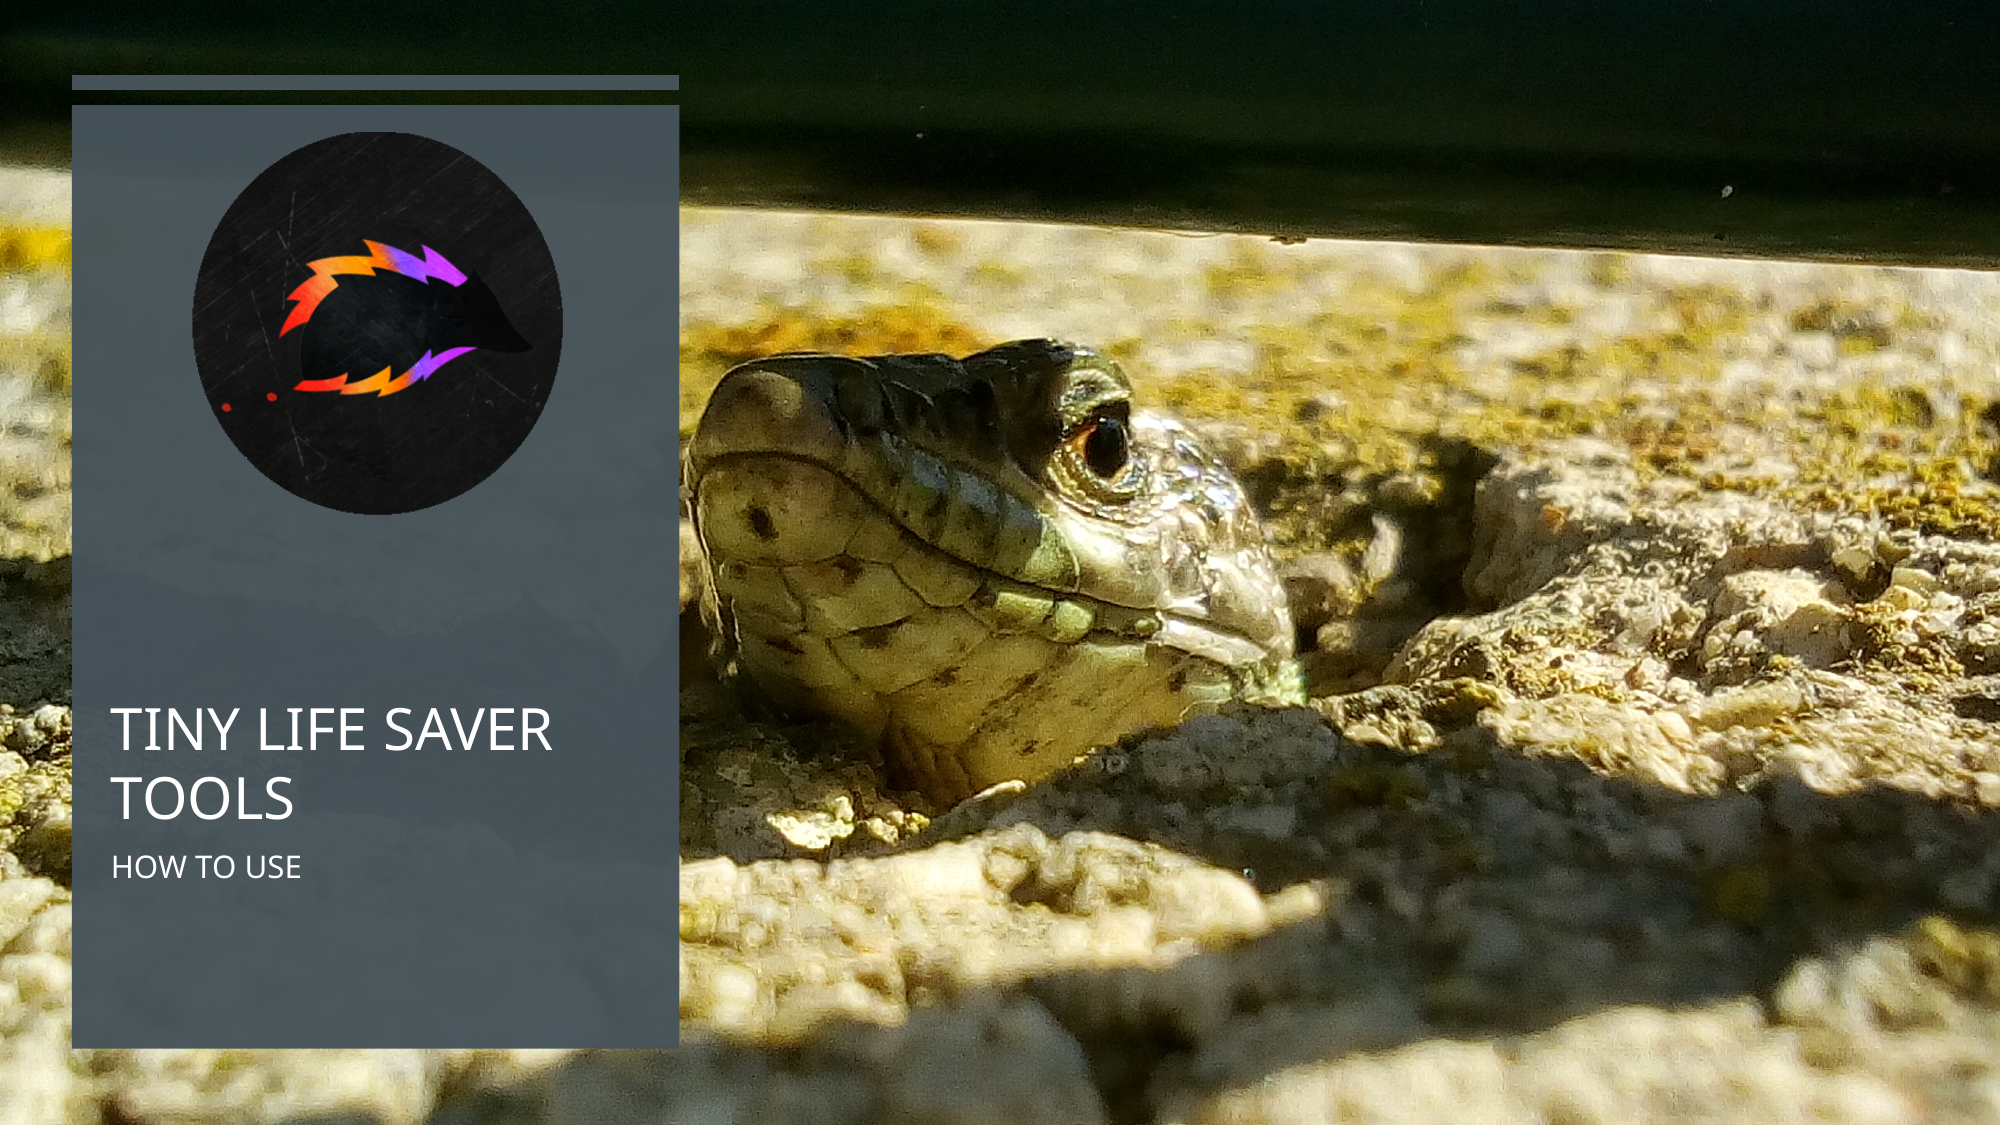

# Tiny Life Saver Tools
How to use